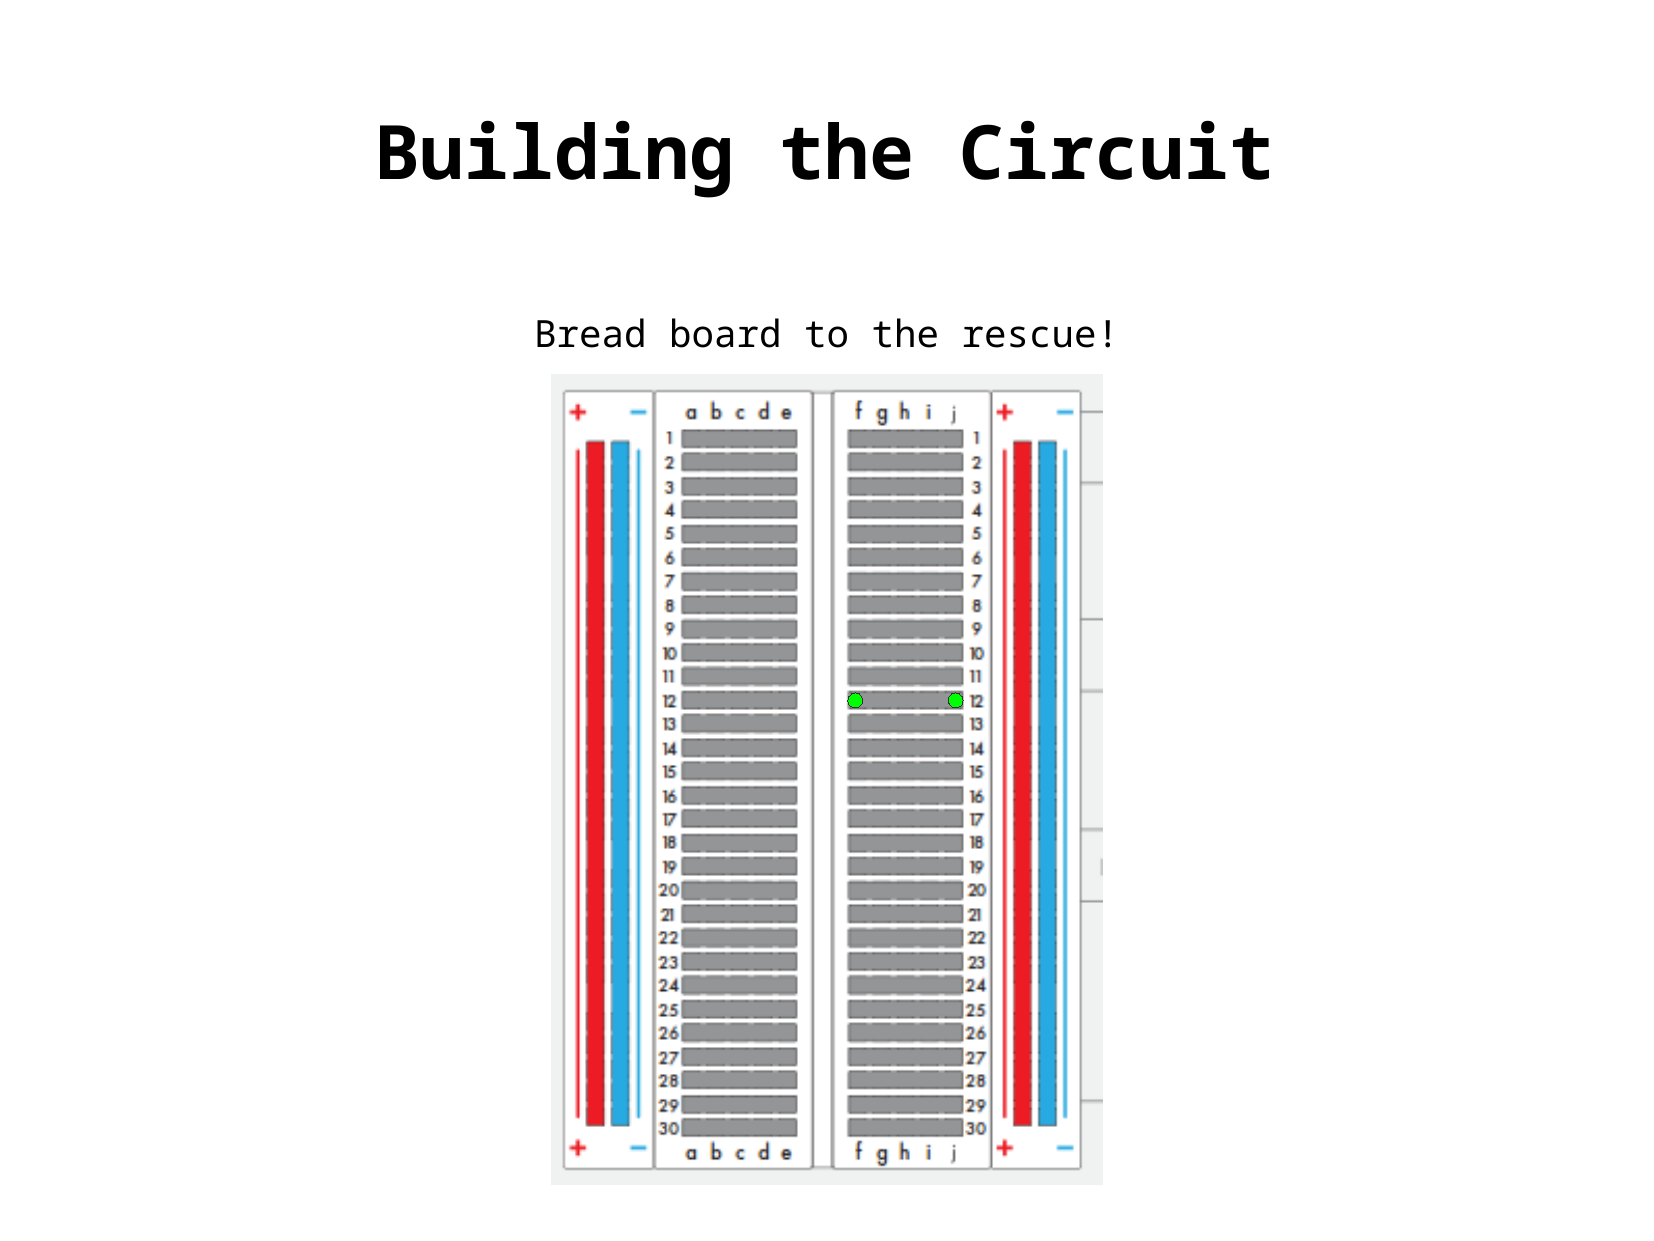

Building the Circuit
Bread board to the rescue!